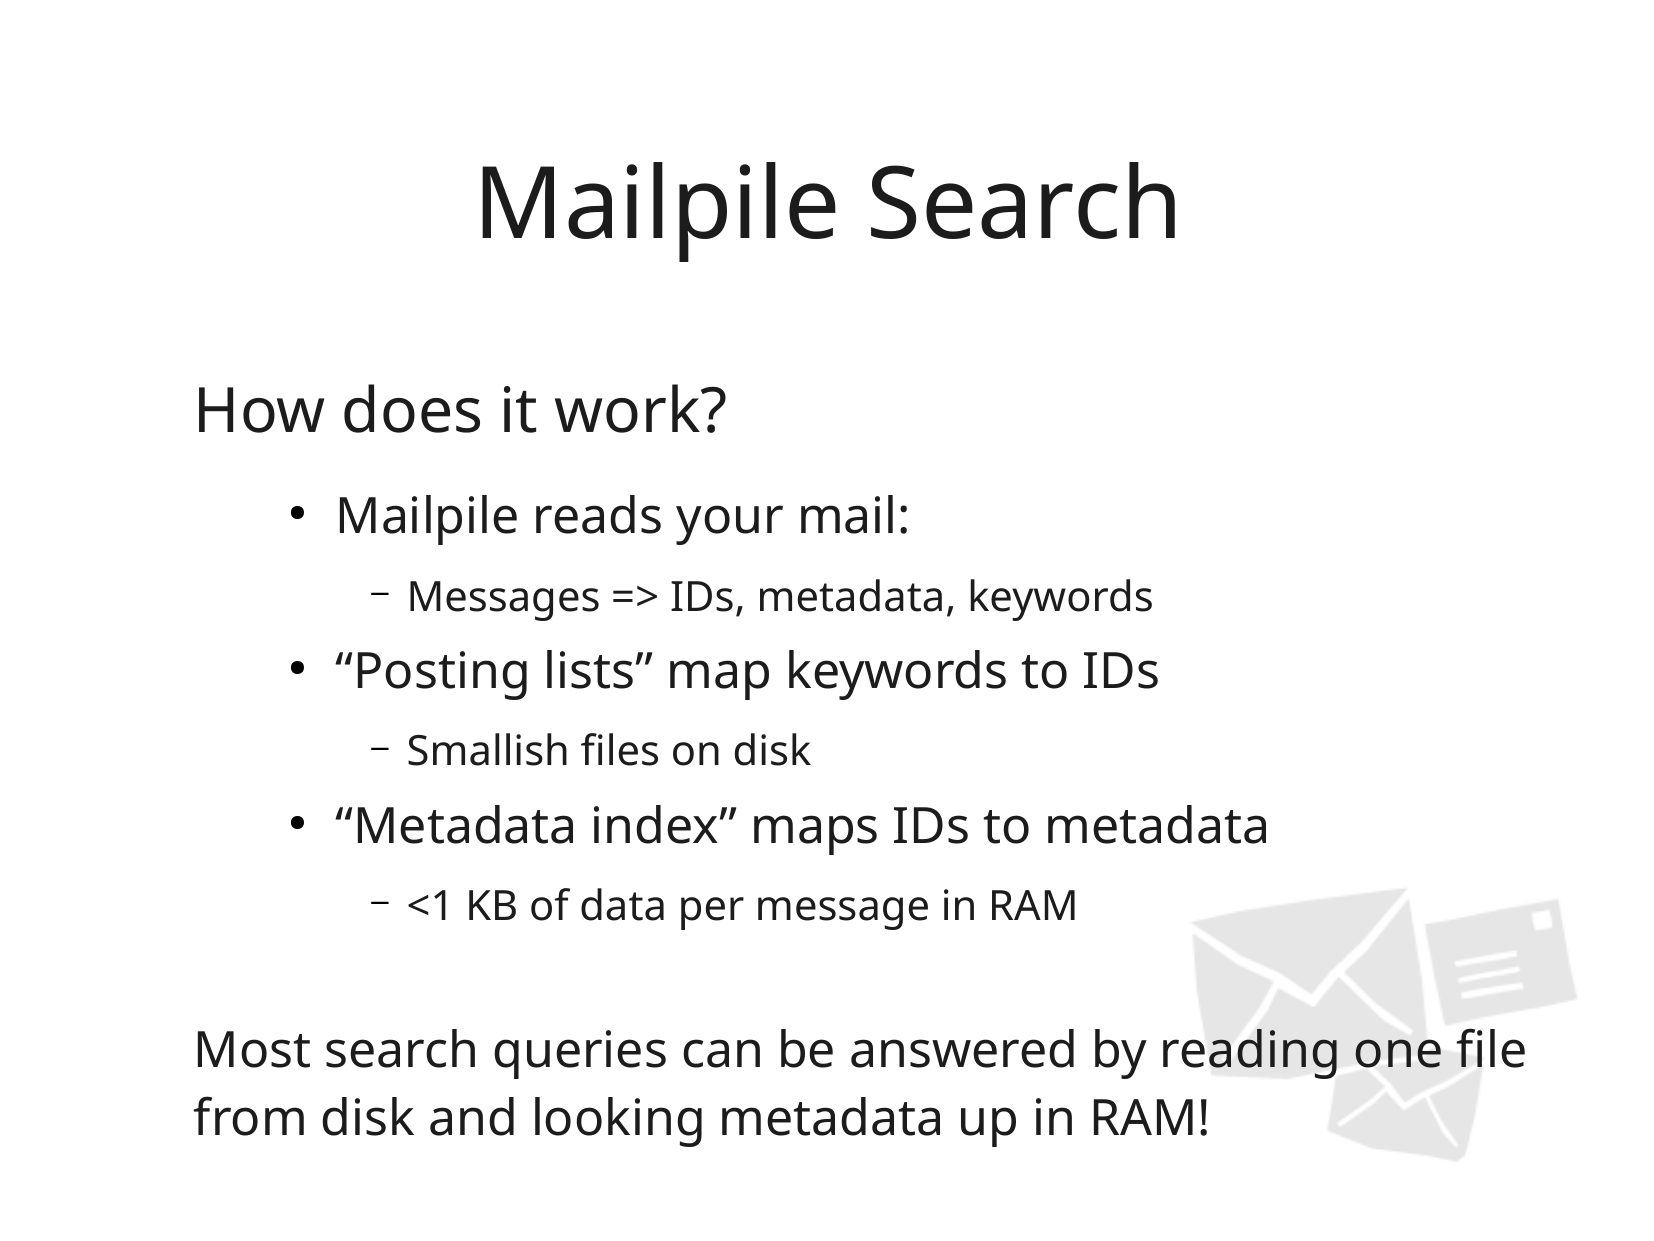

# Mailpile Search
How does it work?
Mailpile reads your mail:
Messages => IDs, metadata, keywords
“Posting lists” map keywords to IDs
Smallish files on disk
“Metadata index” maps IDs to metadata
<1 KB of data per message in RAM
Most search queries can be answered by reading one file from disk and looking metadata up in RAM!